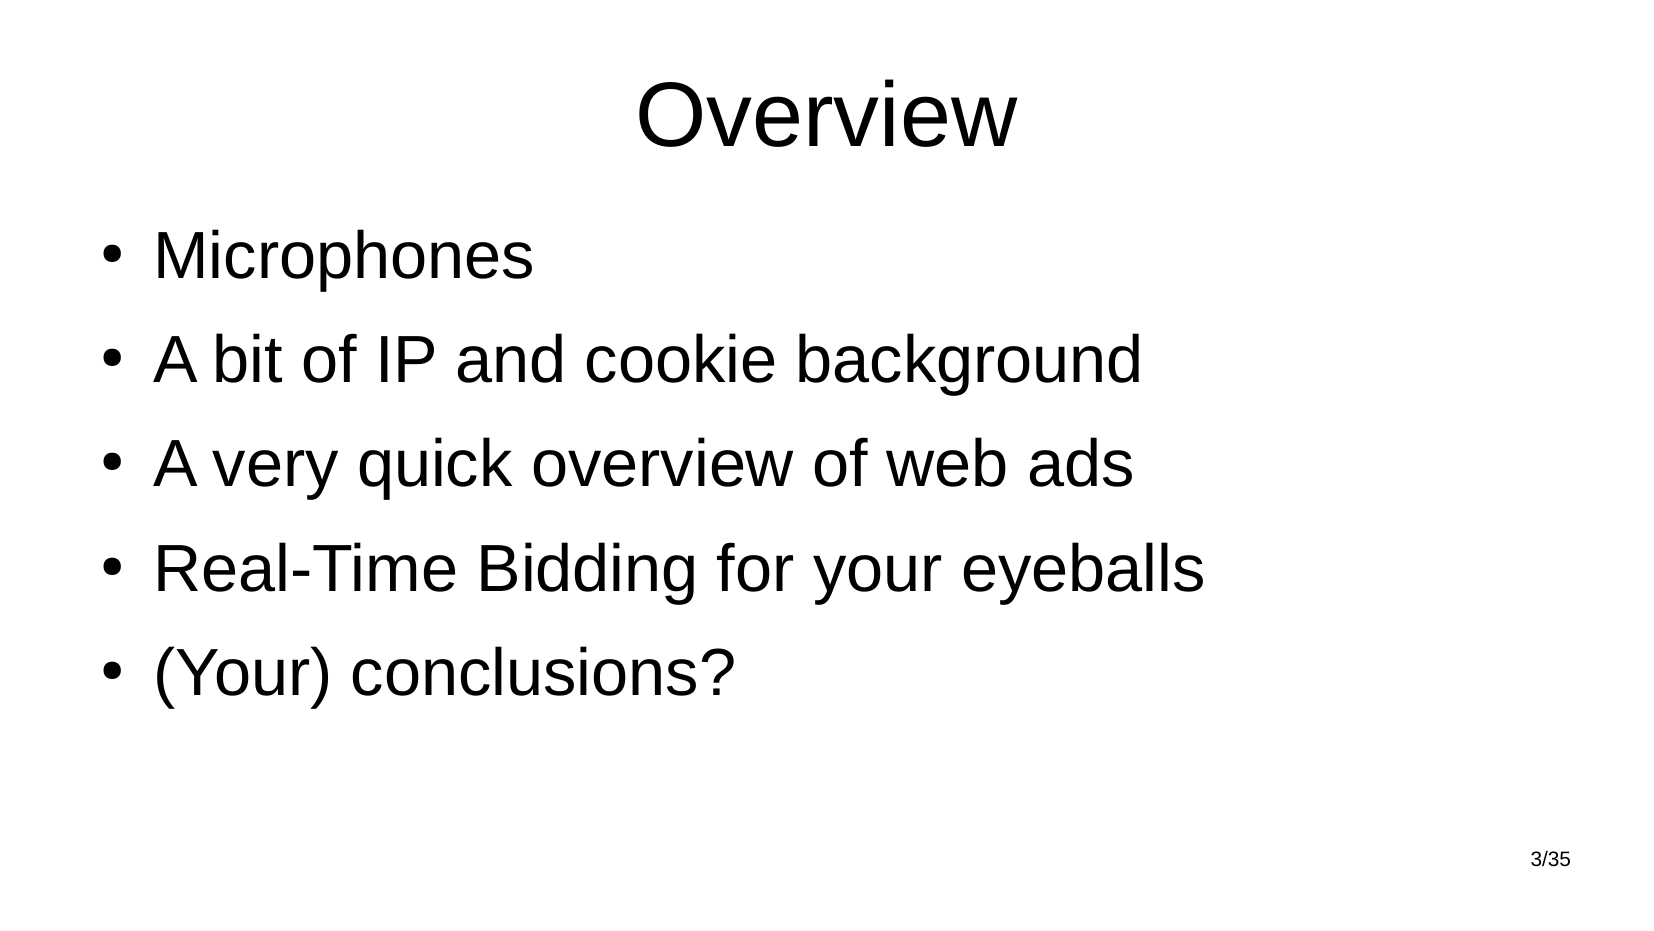

# Overview
Microphones
A bit of IP and cookie background
A very quick overview of web ads
Real-Time Bidding for your eyeballs
(Your) conclusions?
3